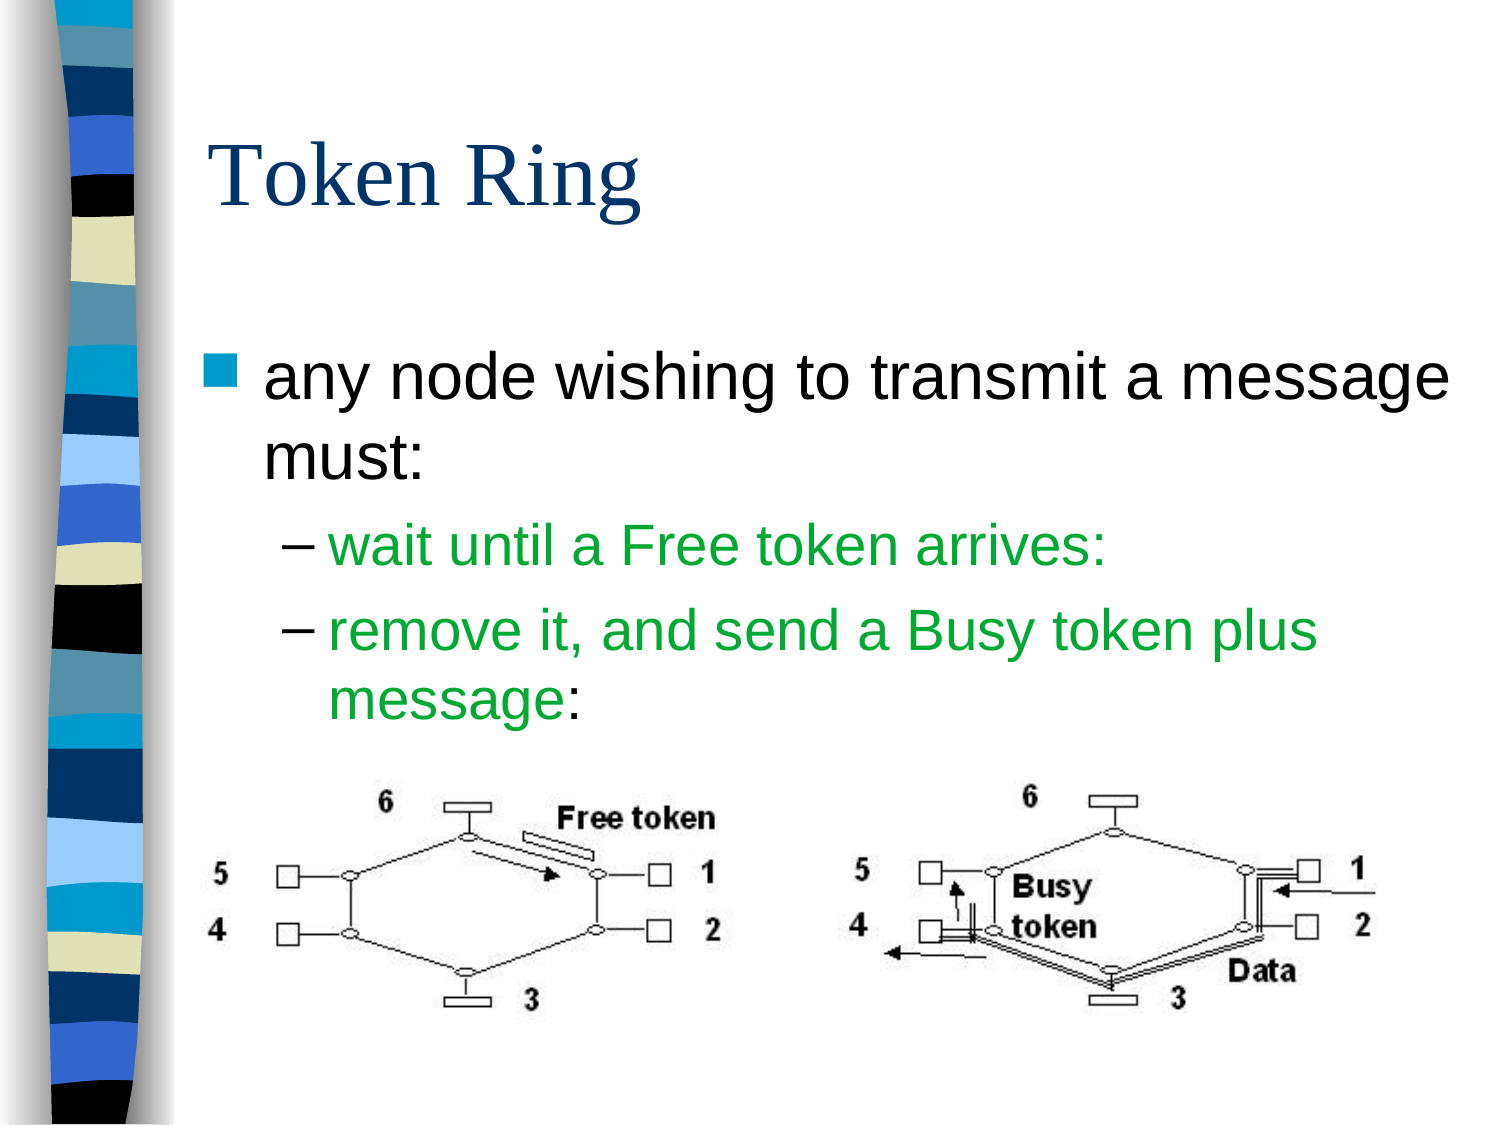

# Token Ring
any node wishing to transmit a message must:
wait until a Free token arrives:
remove it, and send a Busy token plus message: